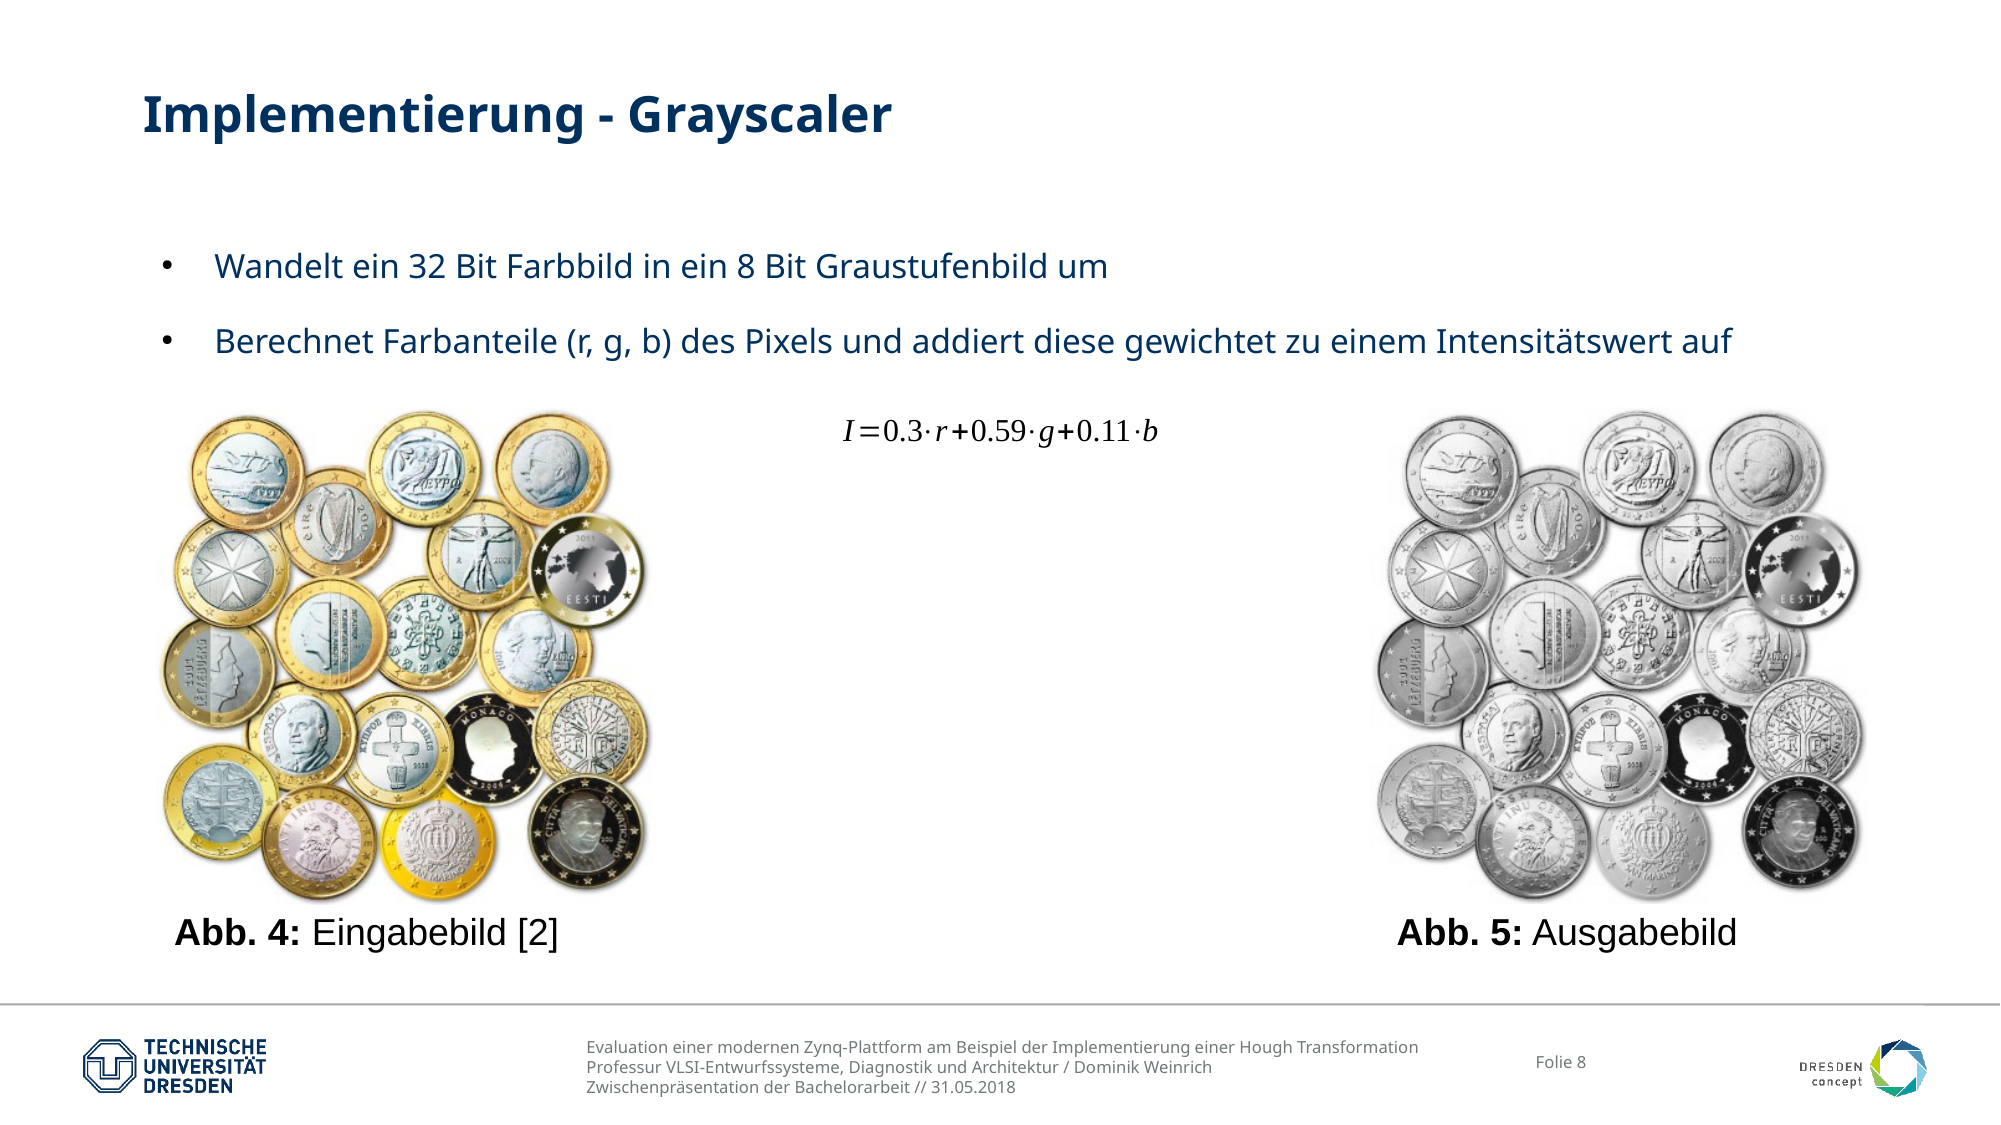

# Implementierung - Grayscaler
Wandelt ein 32 Bit Farbbild in ein 8 Bit Graustufenbild um
Berechnet Farbanteile (r, g, b) des Pixels und addiert diese gewichtet zu einem Intensitätswert auf
Abb. 5: Ausgabebild
Abb. 4: Eingabebild [2]